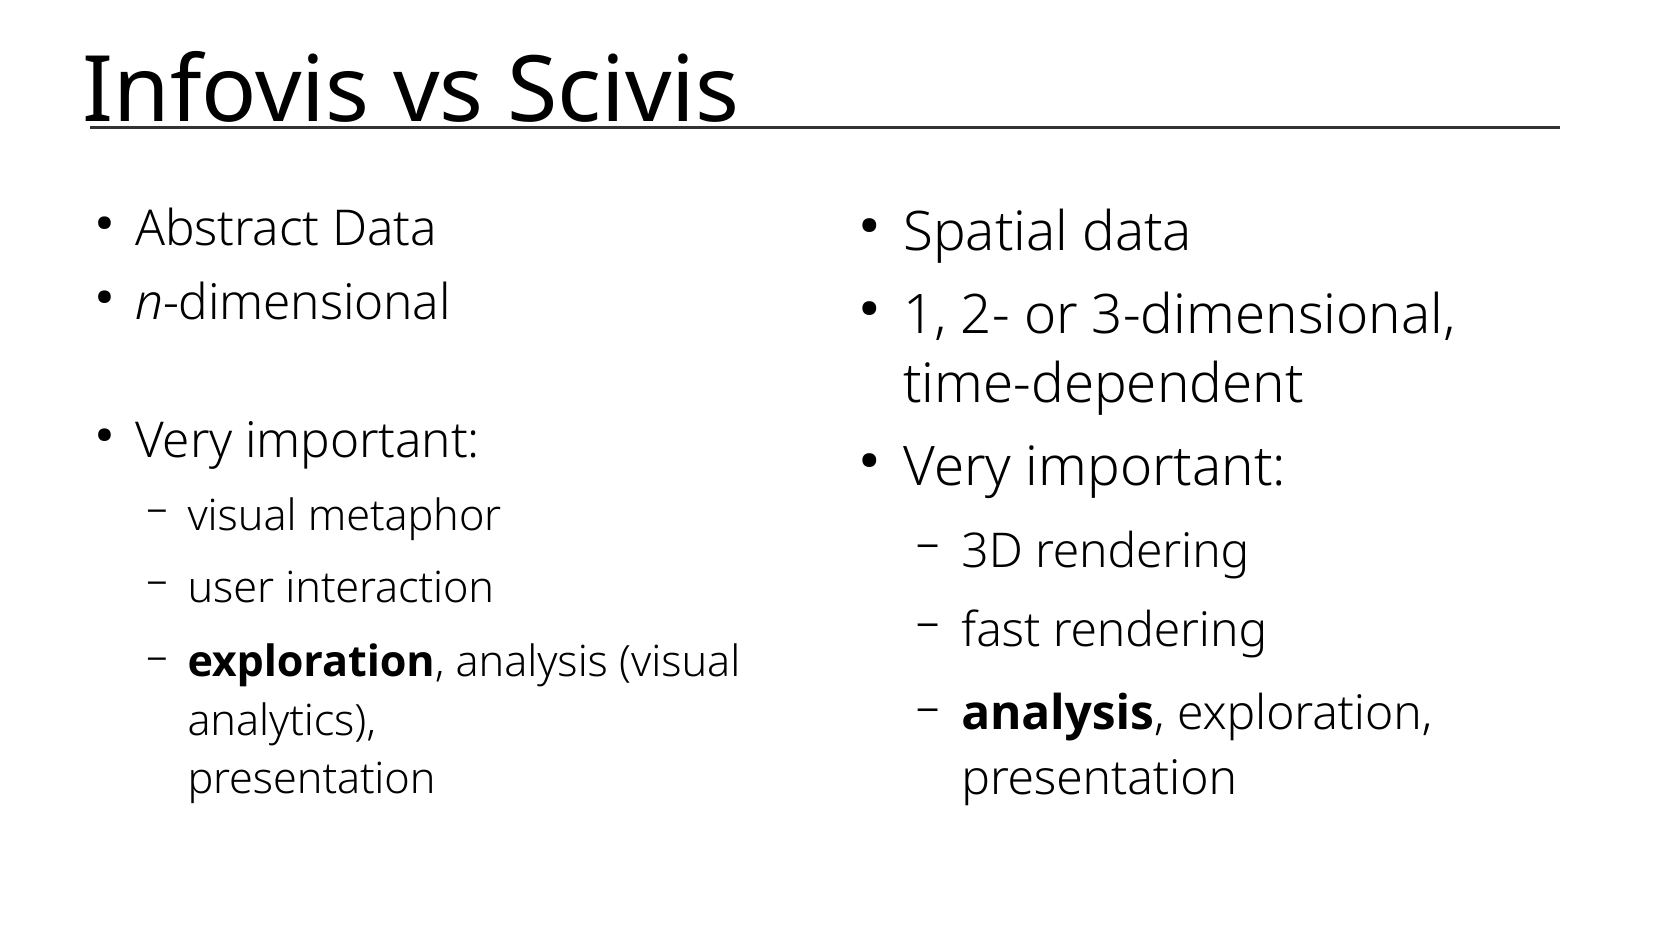

# Infovis vs Scivis
Abstract Data
n-dimensional
Very important:
visual metaphor
user interaction
exploration, analysis (visual analytics),
presentation
Spatial data
1, 2- or 3-dimensional,
time-dependent
Very important:
3D rendering
fast rendering
analysis, exploration, presentation